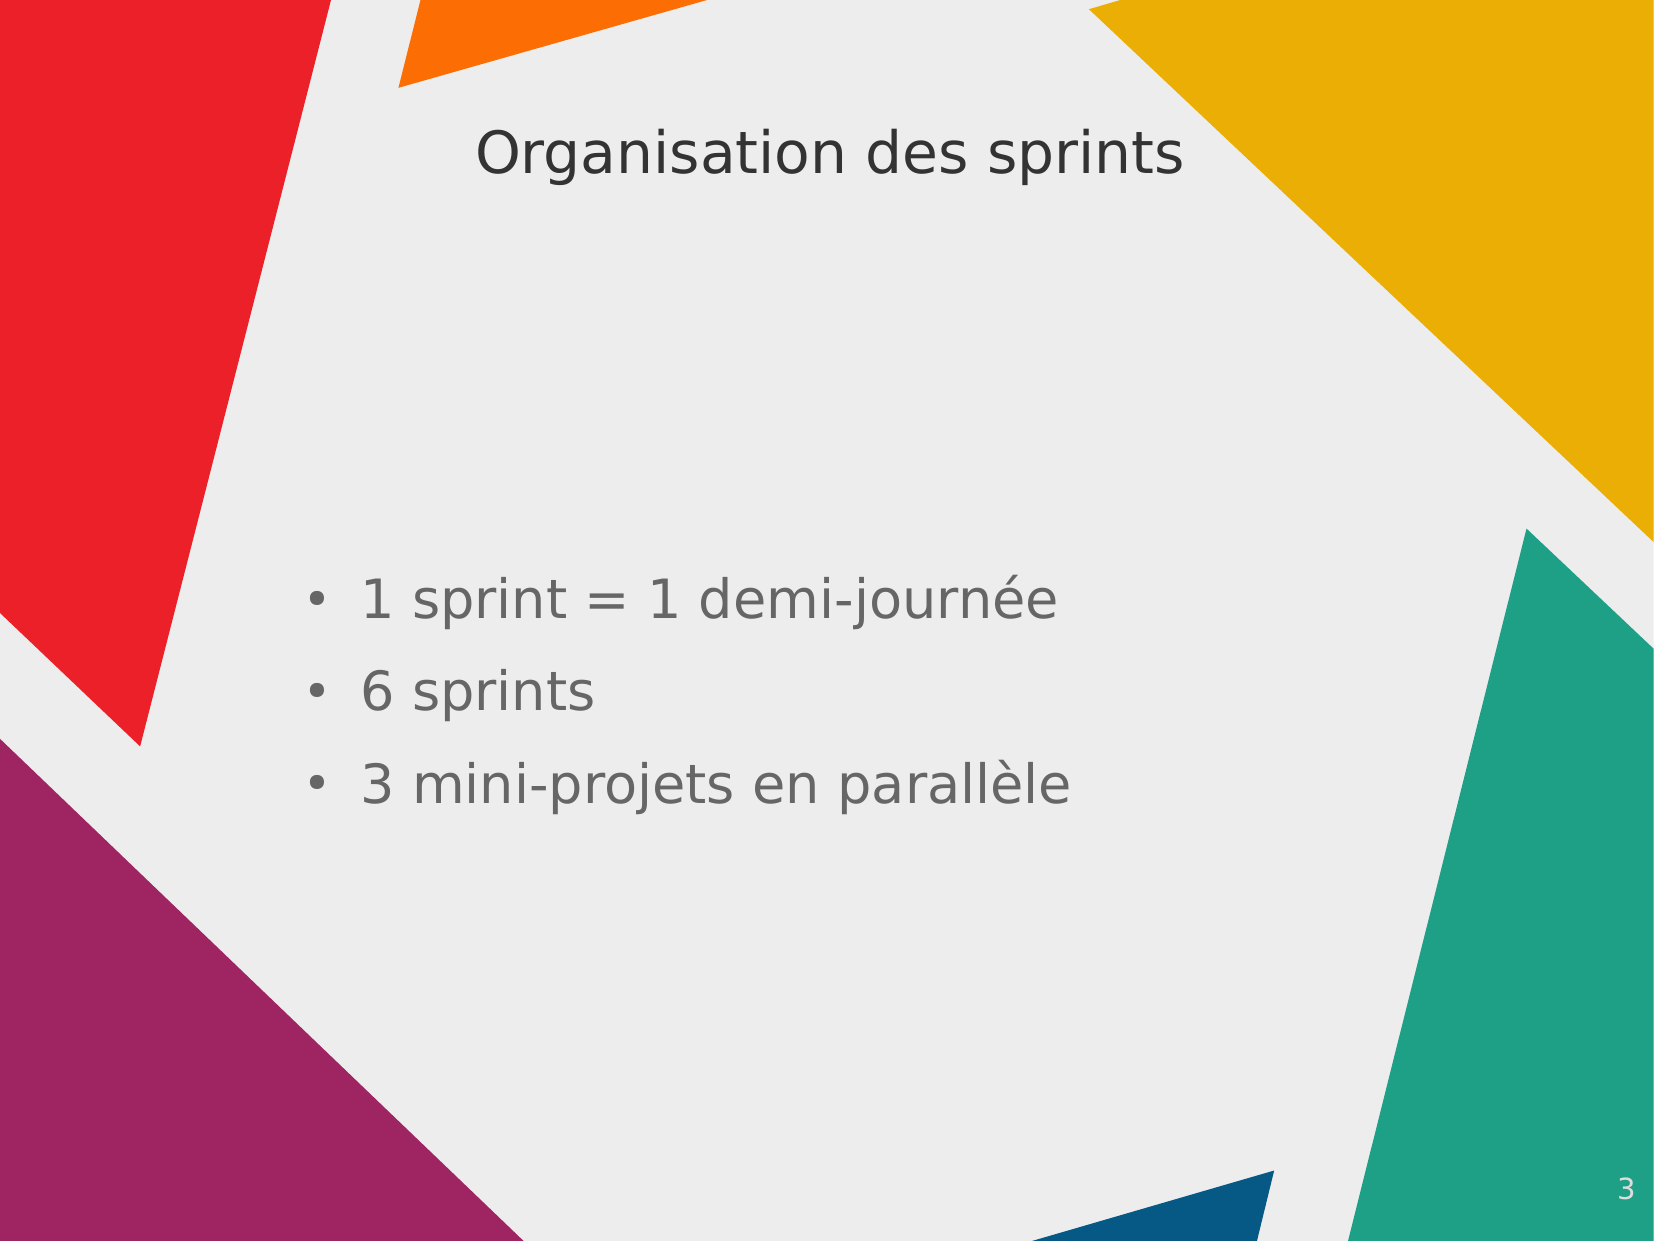

# Organisation des sprints
1 sprint = 1 demi-journée
6 sprints
3 mini-projets en parallèle
3